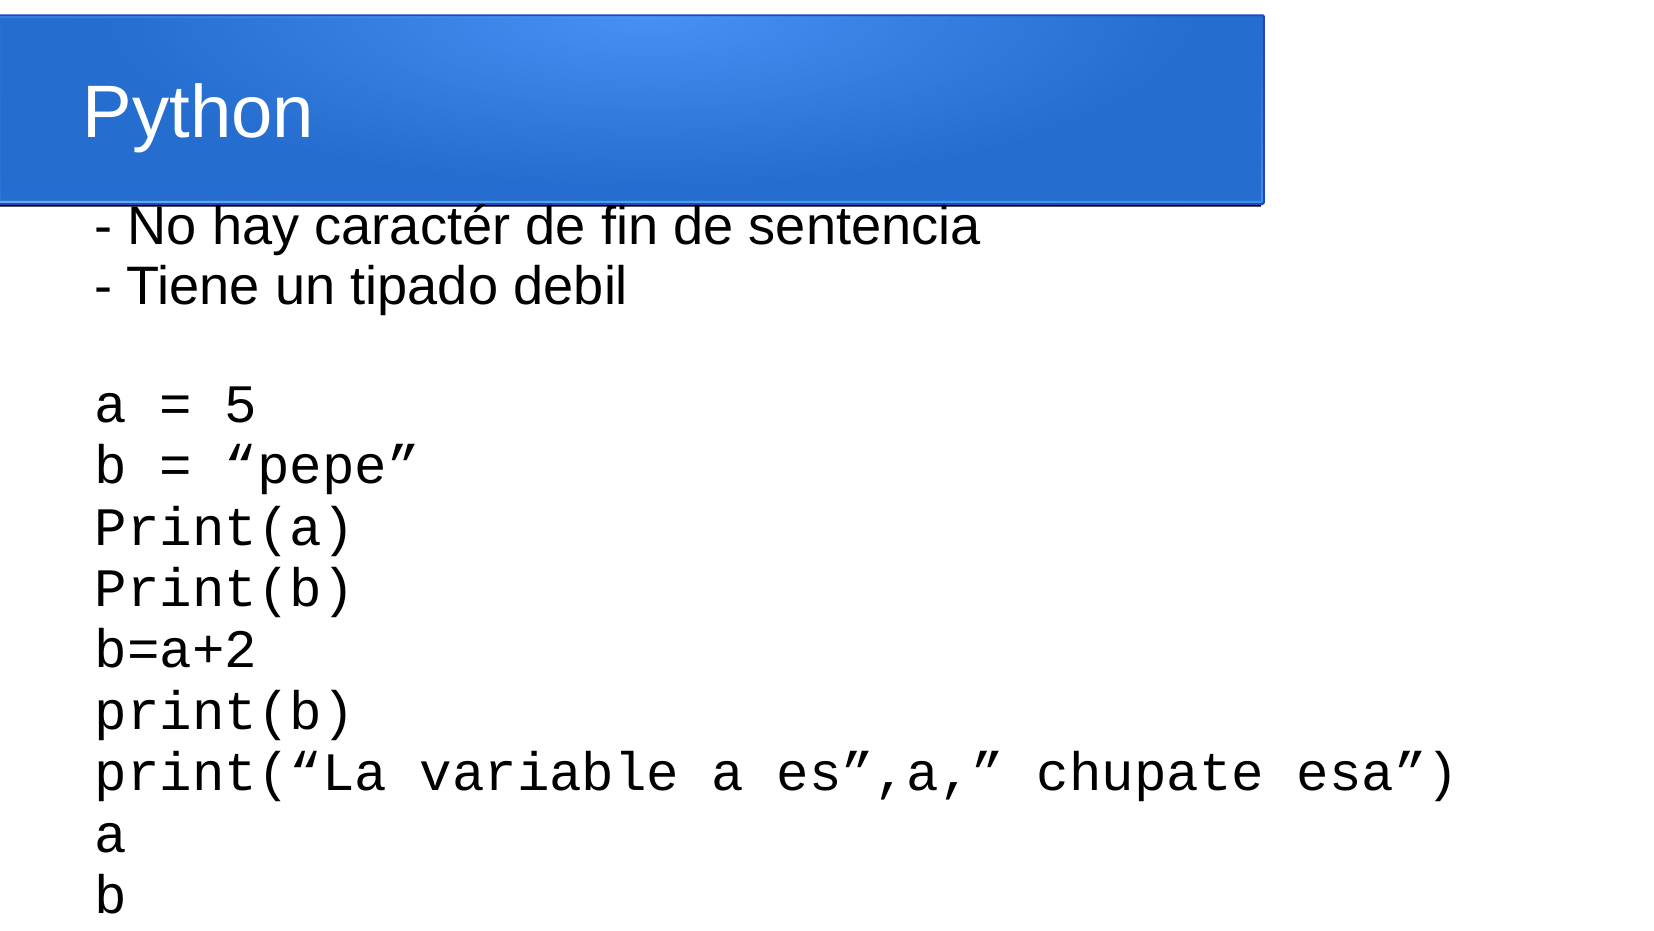

# Python
- No hay caractér de fin de sentencia
- Tiene un tipado debil
a = 5
b = “pepe”
Print(a)
Print(b)
b=a+2
print(b)
print(“La variable a es”,a,” chupate esa”)
a
b